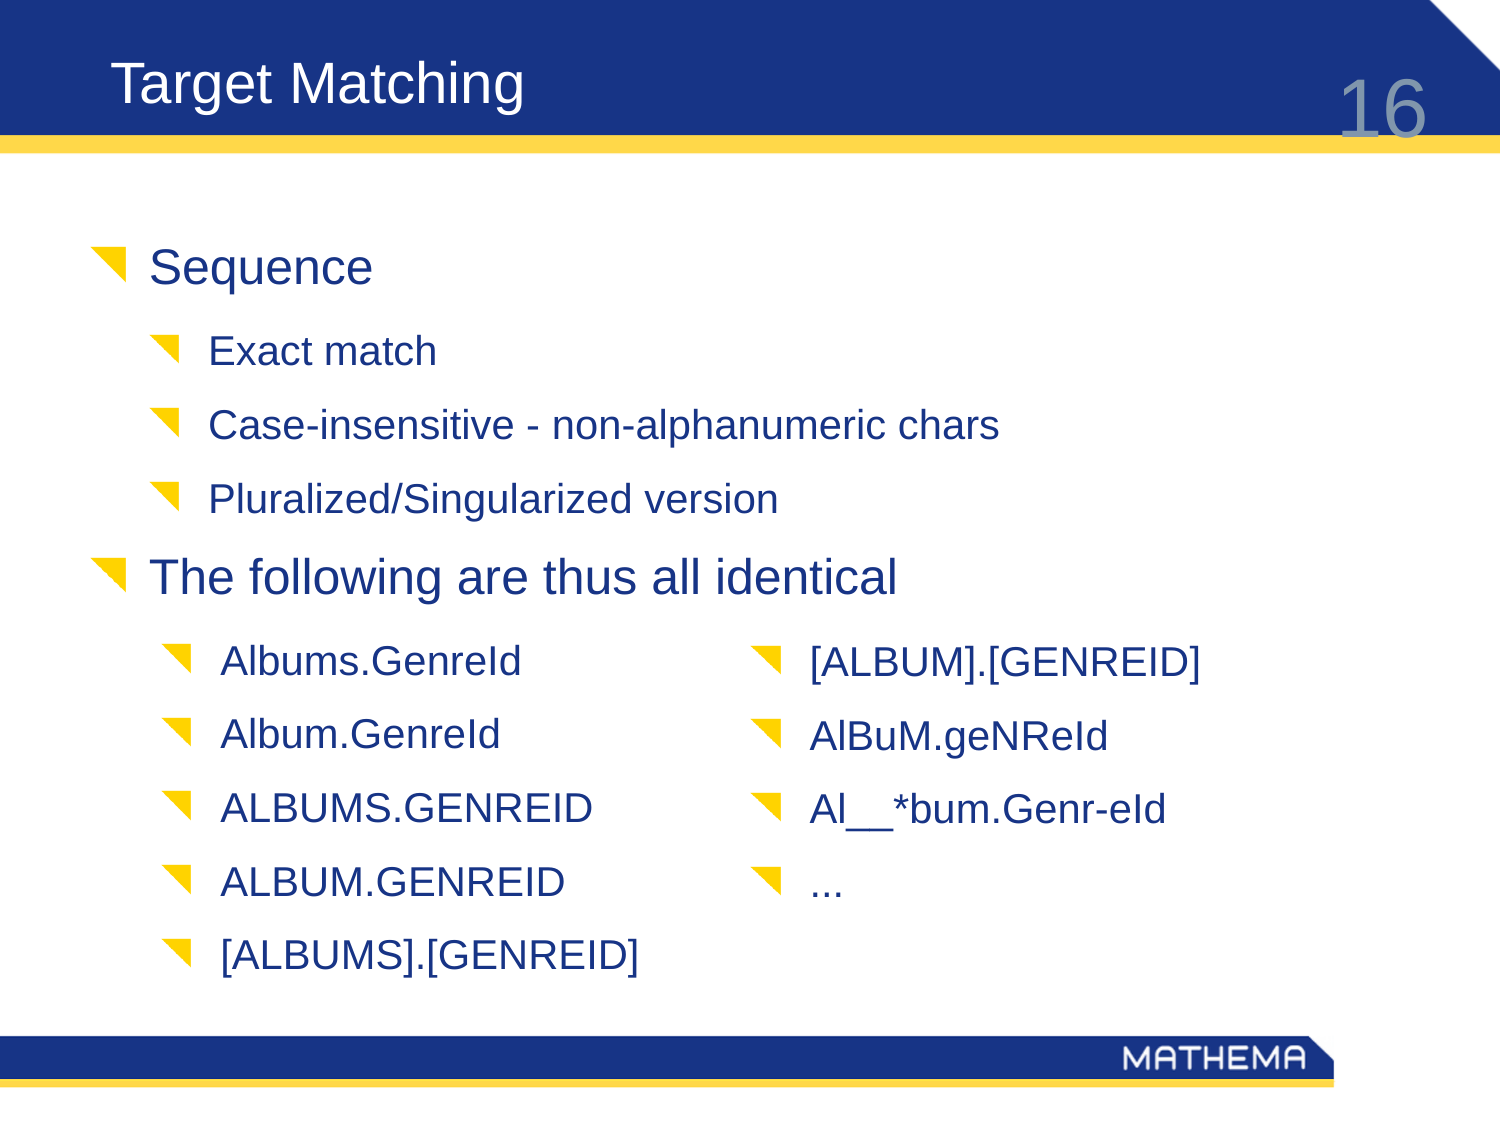

Target Matching
16
Sequence
Exact match
Case-insensitive - non-alphanumeric chars
Pluralized/Singularized version
The following are thus all identical
# Albums.GenreId
Album.GenreId
ALBUMS.GENREID
ALBUM.GENREID
[ALBUMS].[GENREID]
[ALBUM].[GENREID]
AlBuM.geNReId
Al__*bum.Genr-eId
...